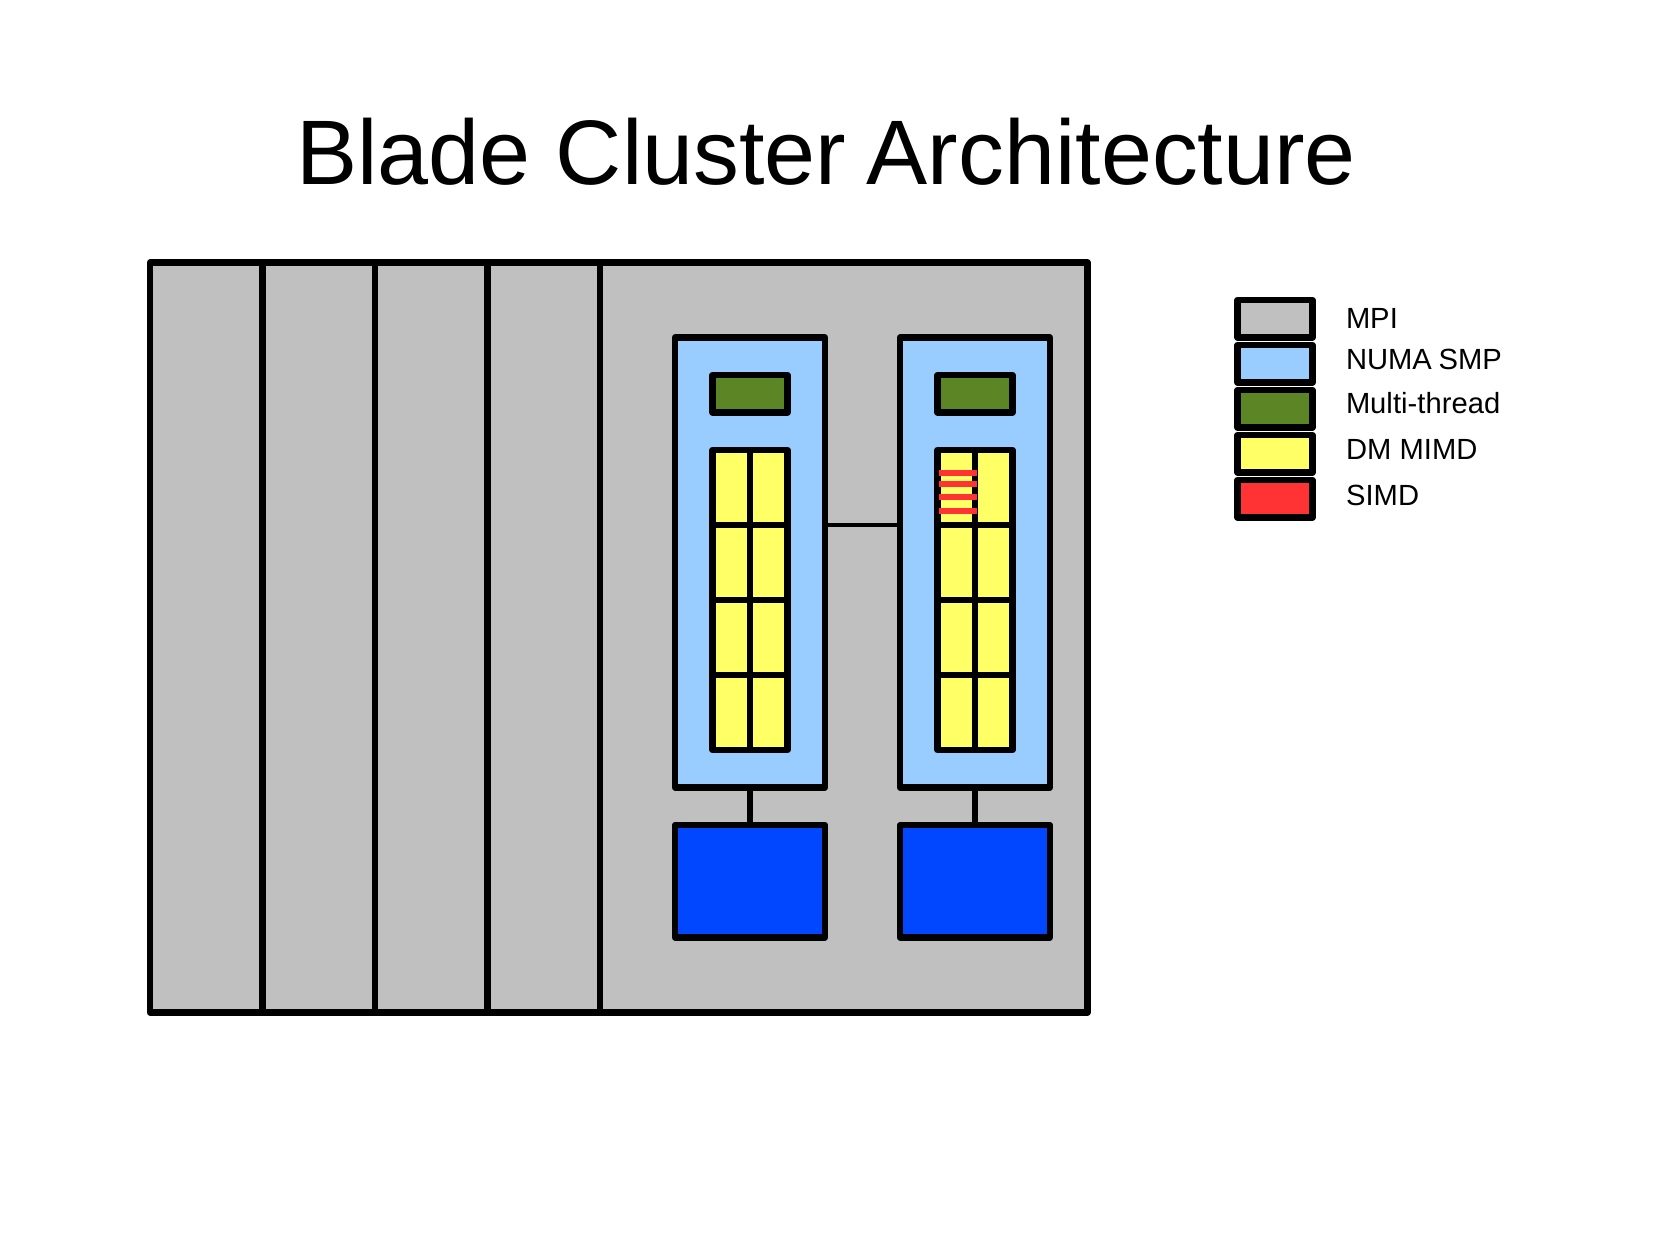

# Blade Cluster Architecture
MPI
NUMA SMP
Multi-thread
DM MIMD
SIMD